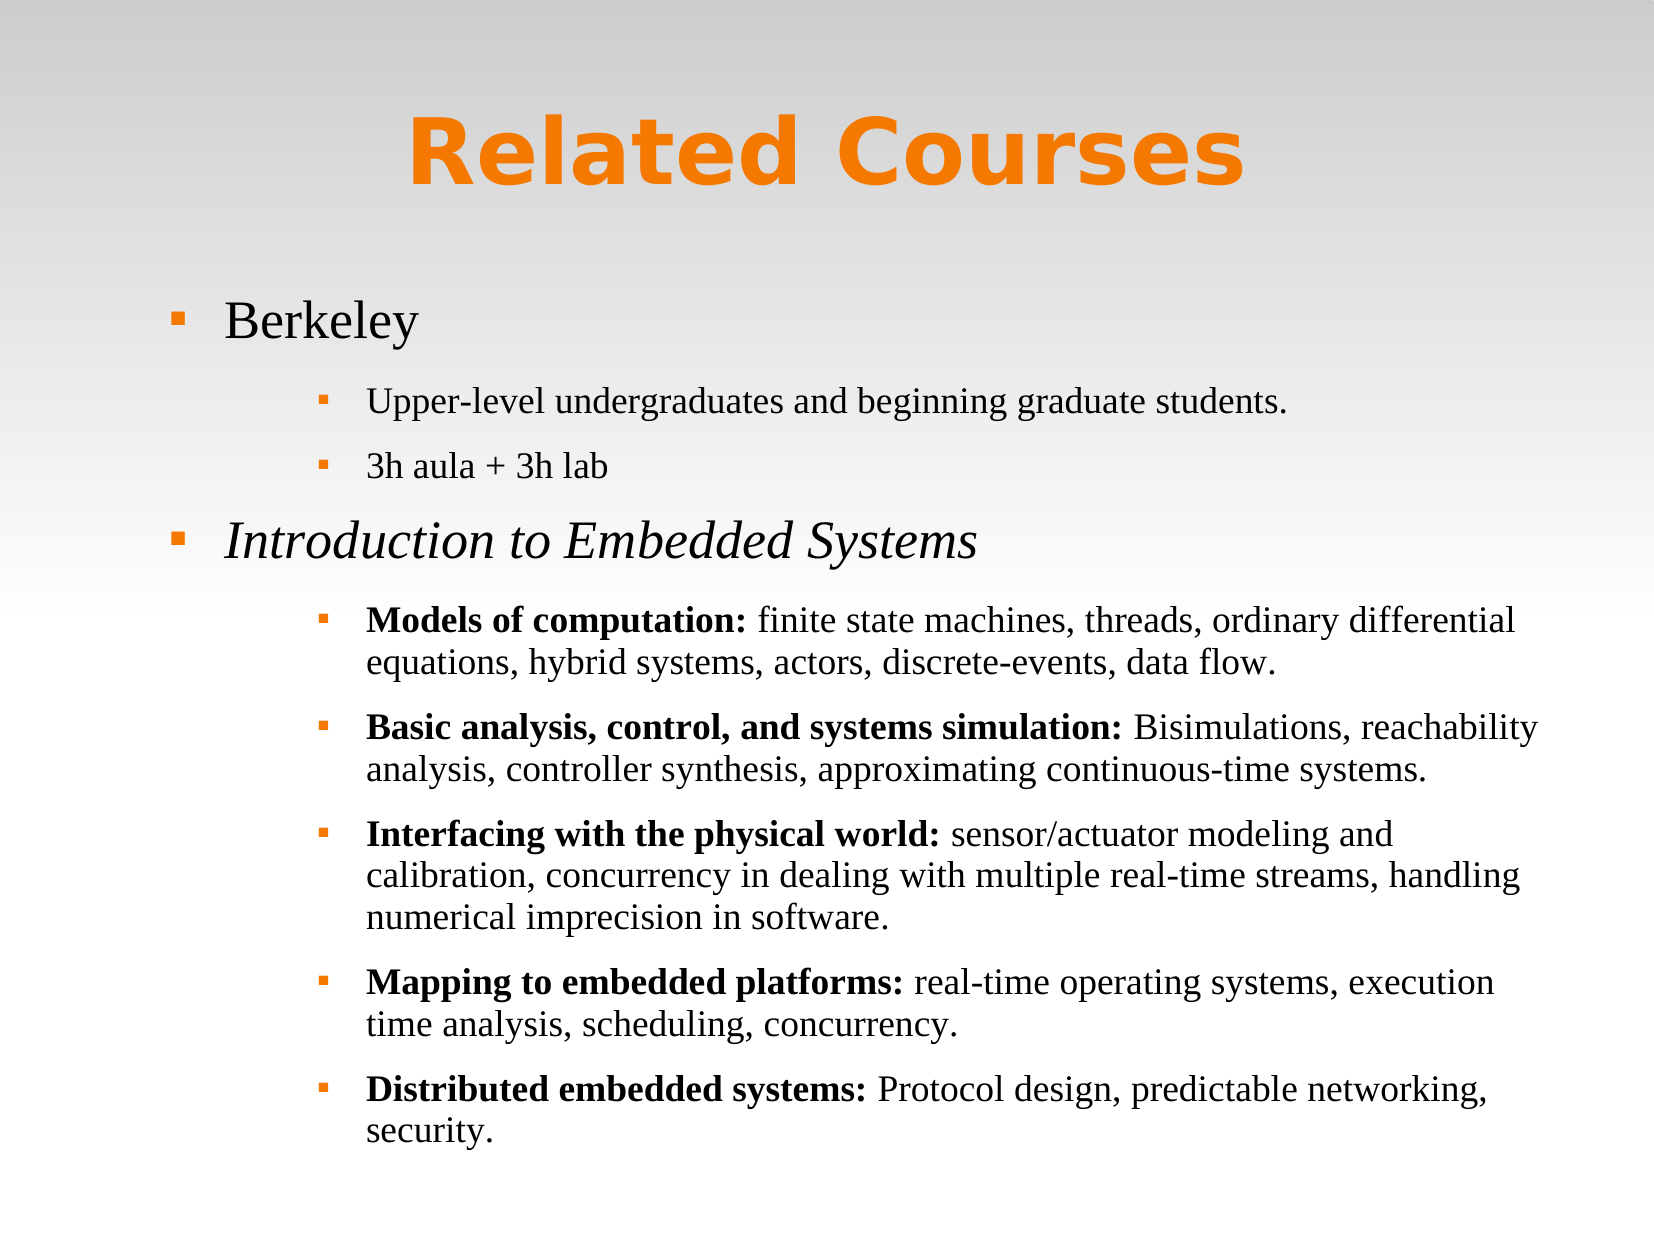

# Related Courses
Berkeley
Upper-level undergraduates and beginning graduate students.
3h aula + 3h lab
Introduction to Embedded Systems
Models of computation: finite state machines, threads, ordinary differential equations, hybrid systems, actors, discrete-events, data flow.
Basic analysis, control, and systems simulation: Bisimulations, reachability analysis, controller synthesis, approximating continuous-time systems.
Interfacing with the physical world: sensor/actuator modeling and calibration, concurrency in dealing with multiple real-time streams, handling numerical imprecision in software.
Mapping to embedded platforms: real-time operating systems, execution time analysis, scheduling, concurrency.
Distributed embedded systems: Protocol design, predictable networking, security.